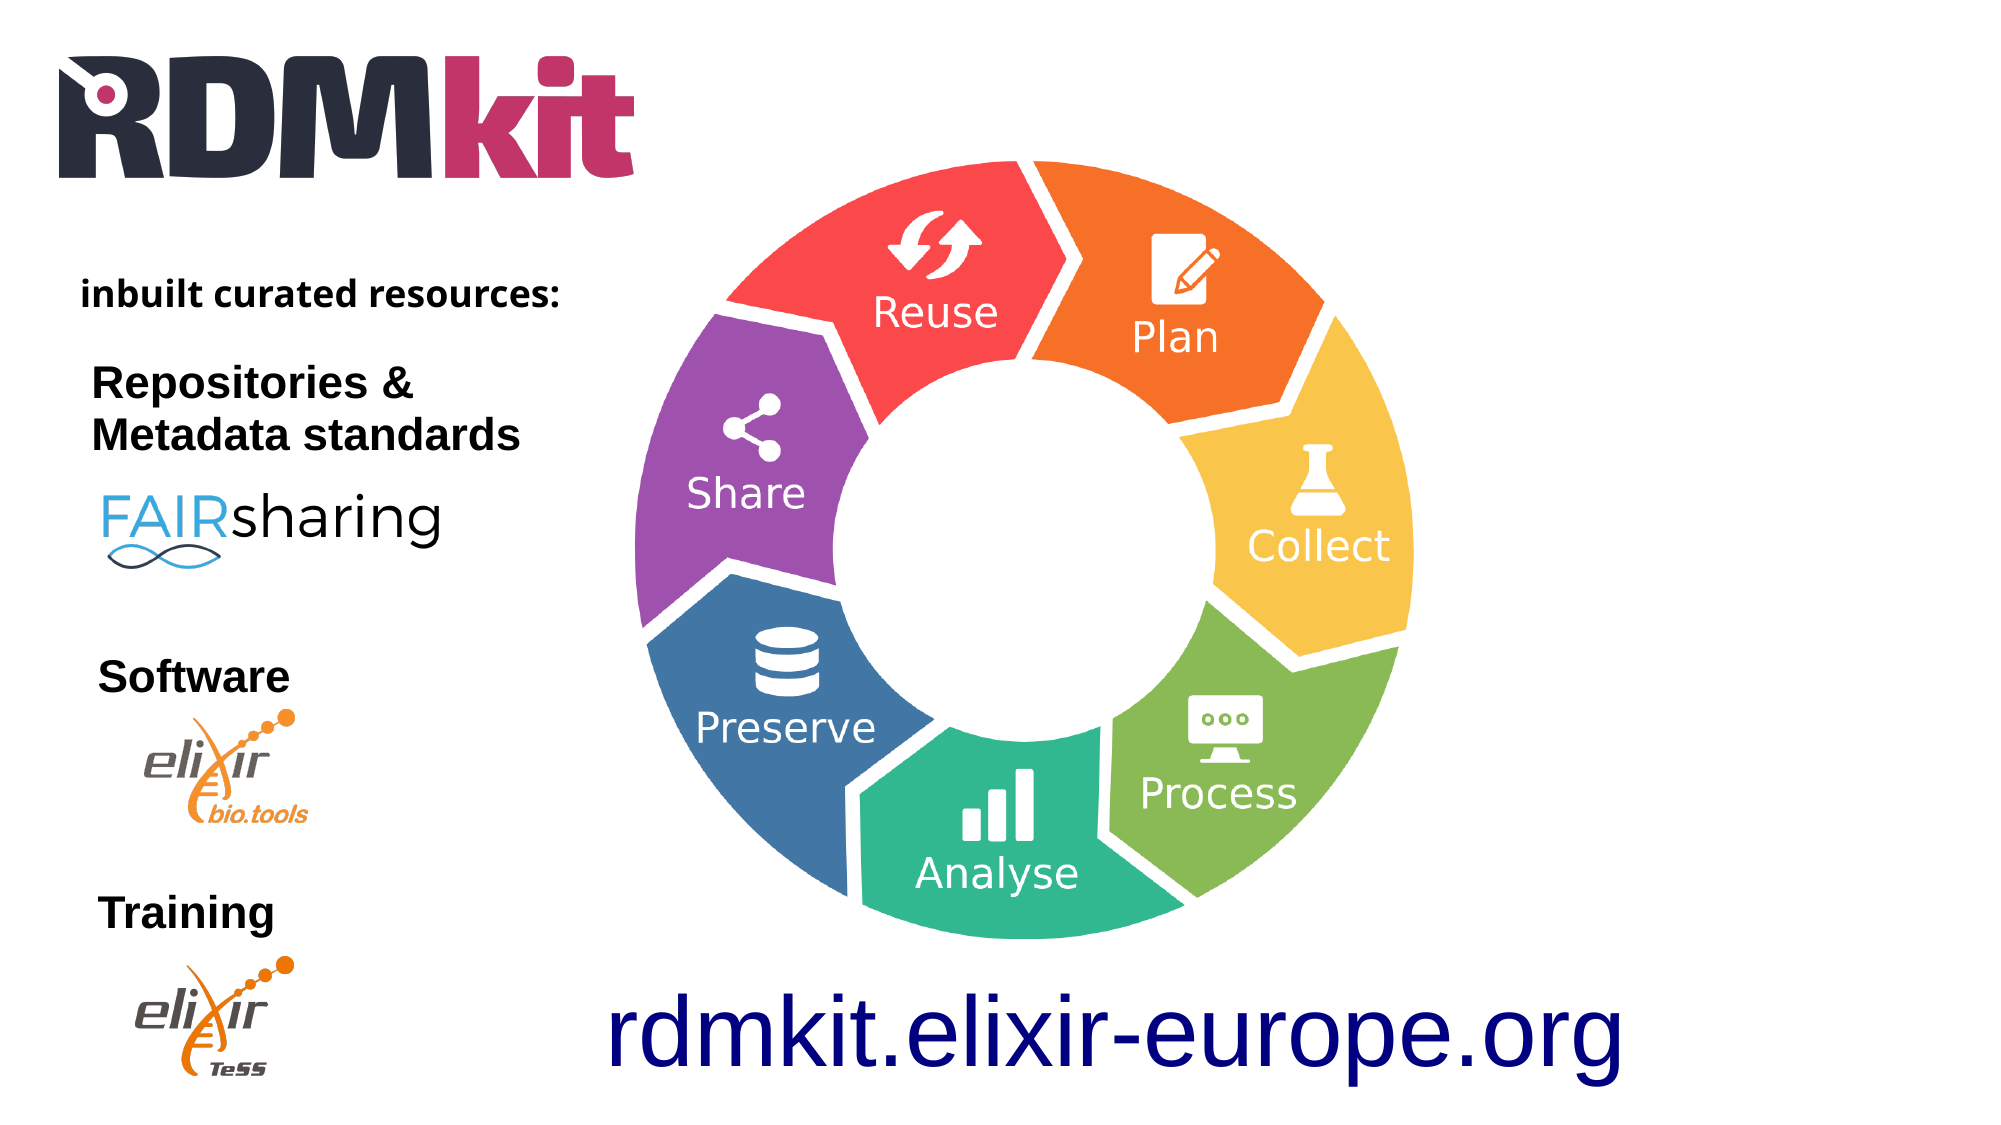

inbuilt curated resources:
Repositories &
Metadata standards
Software
Training
rdmkit.elixir-europe.org